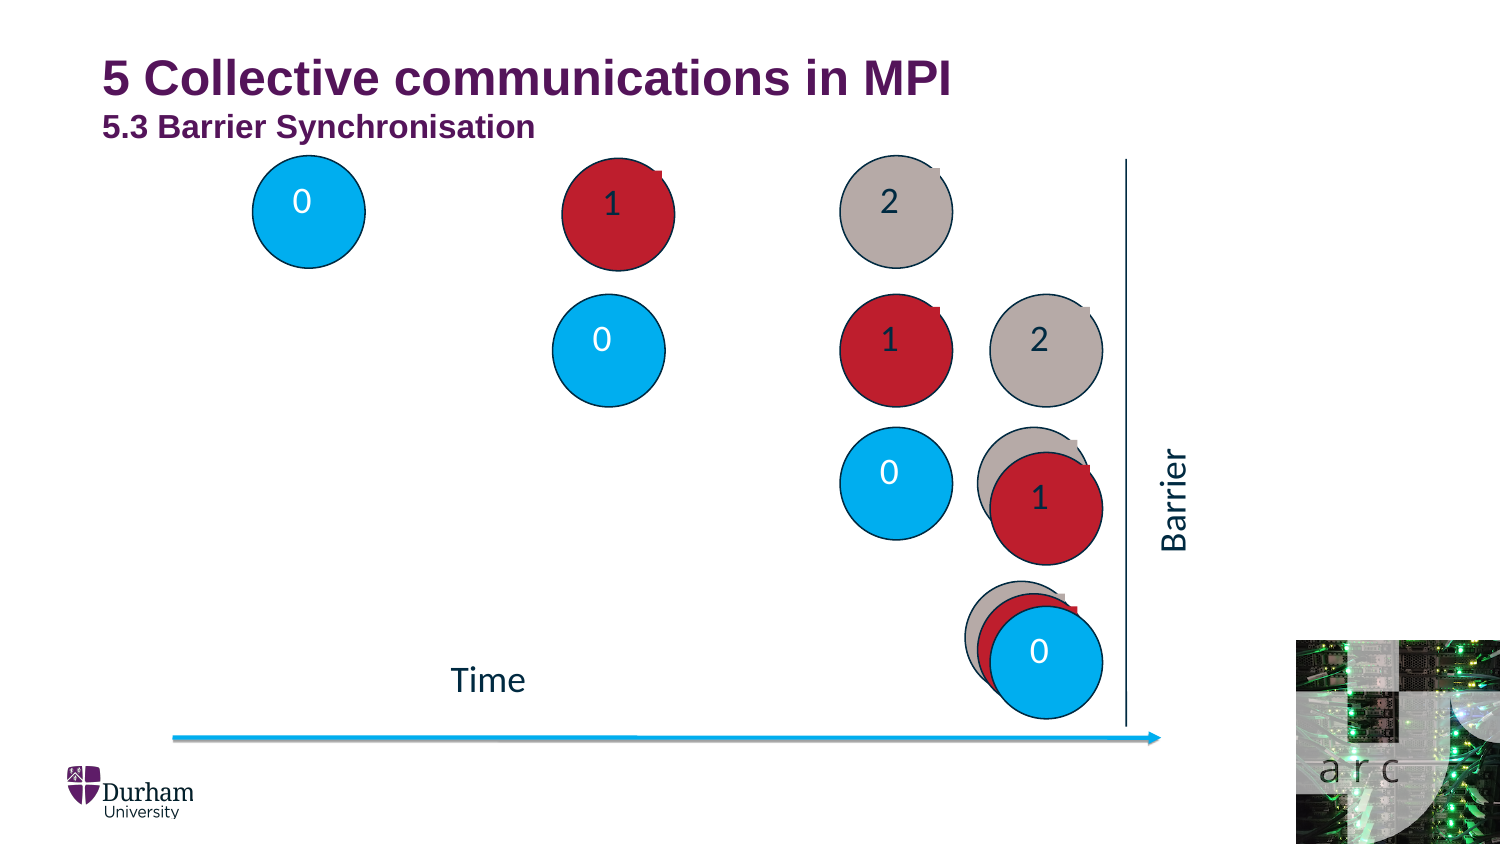

# 5 Collective communications in MPI 5.3 Barrier Synchronisation
0
2
1
0
1
2
0
2
1
2
1
0
Barrier
Time